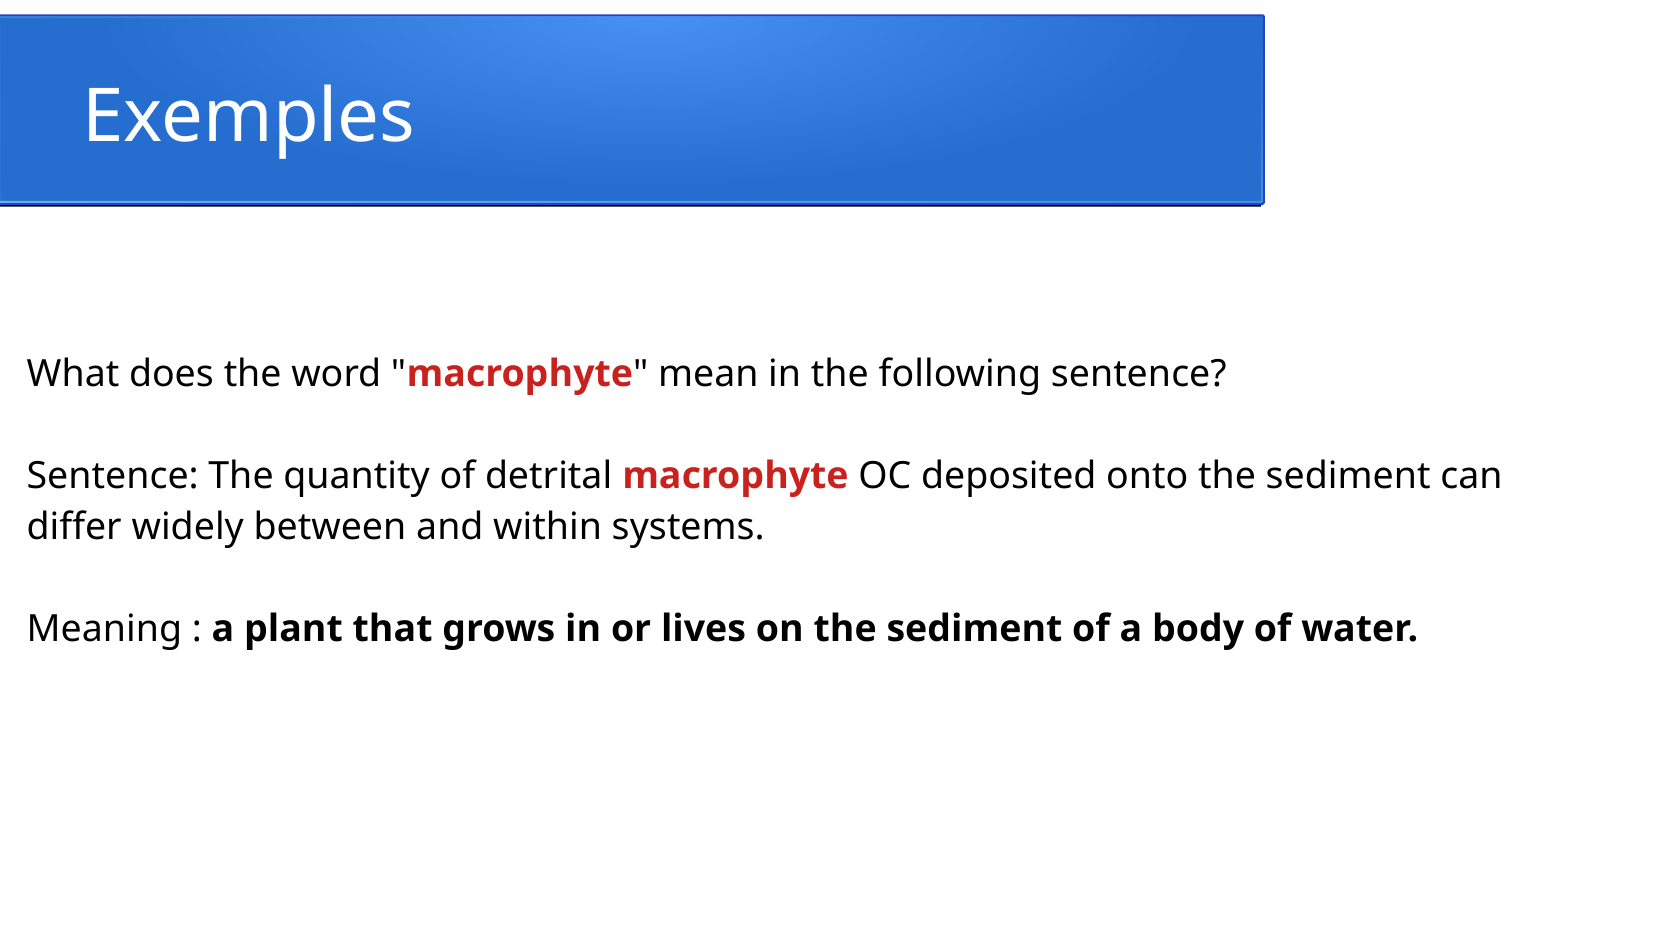

# Exemples
What does the word "macrophyte" mean in the following sentence?
Sentence: The quantity of detrital macrophyte OC deposited onto the sediment can differ widely between and within systems.
Meaning : a plant that grows in or lives on the sediment of a body of water.